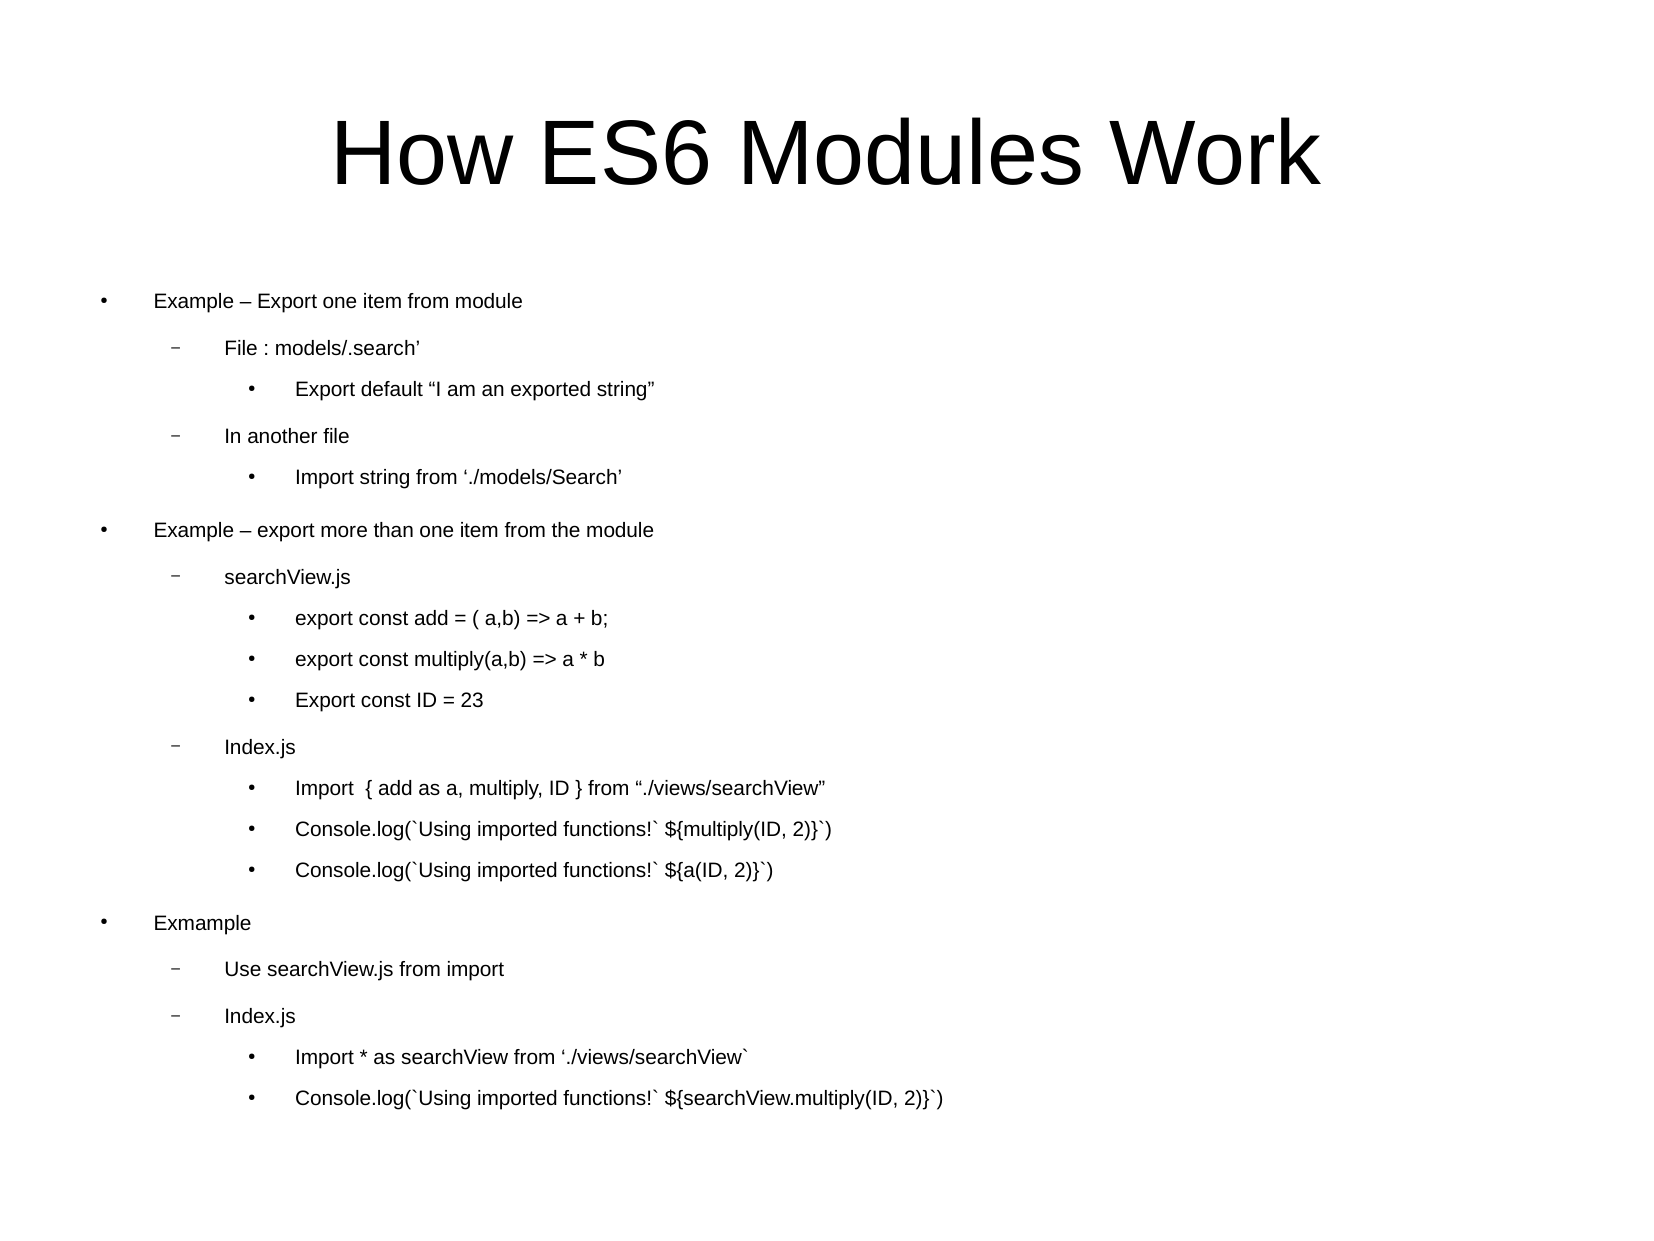

# How ES6 Modules Work
Example – Export one item from module
File : models/.search’
Export default “I am an exported string”
In another file
Import string from ‘./models/Search’
Example – export more than one item from the module
searchView.js
export const add = ( a,b) => a + b;
export const multiply(a,b) => a * b
Export const ID = 23
Index.js
Import { add as a, multiply, ID } from “./views/searchView”
Console.log(`Using imported functions!` ${multiply(ID, 2)}`)
Console.log(`Using imported functions!` ${a(ID, 2)}`)
Exmample
Use searchView.js from import
Index.js
Import * as searchView from ‘./views/searchView`
Console.log(`Using imported functions!` ${searchView.multiply(ID, 2)}`)